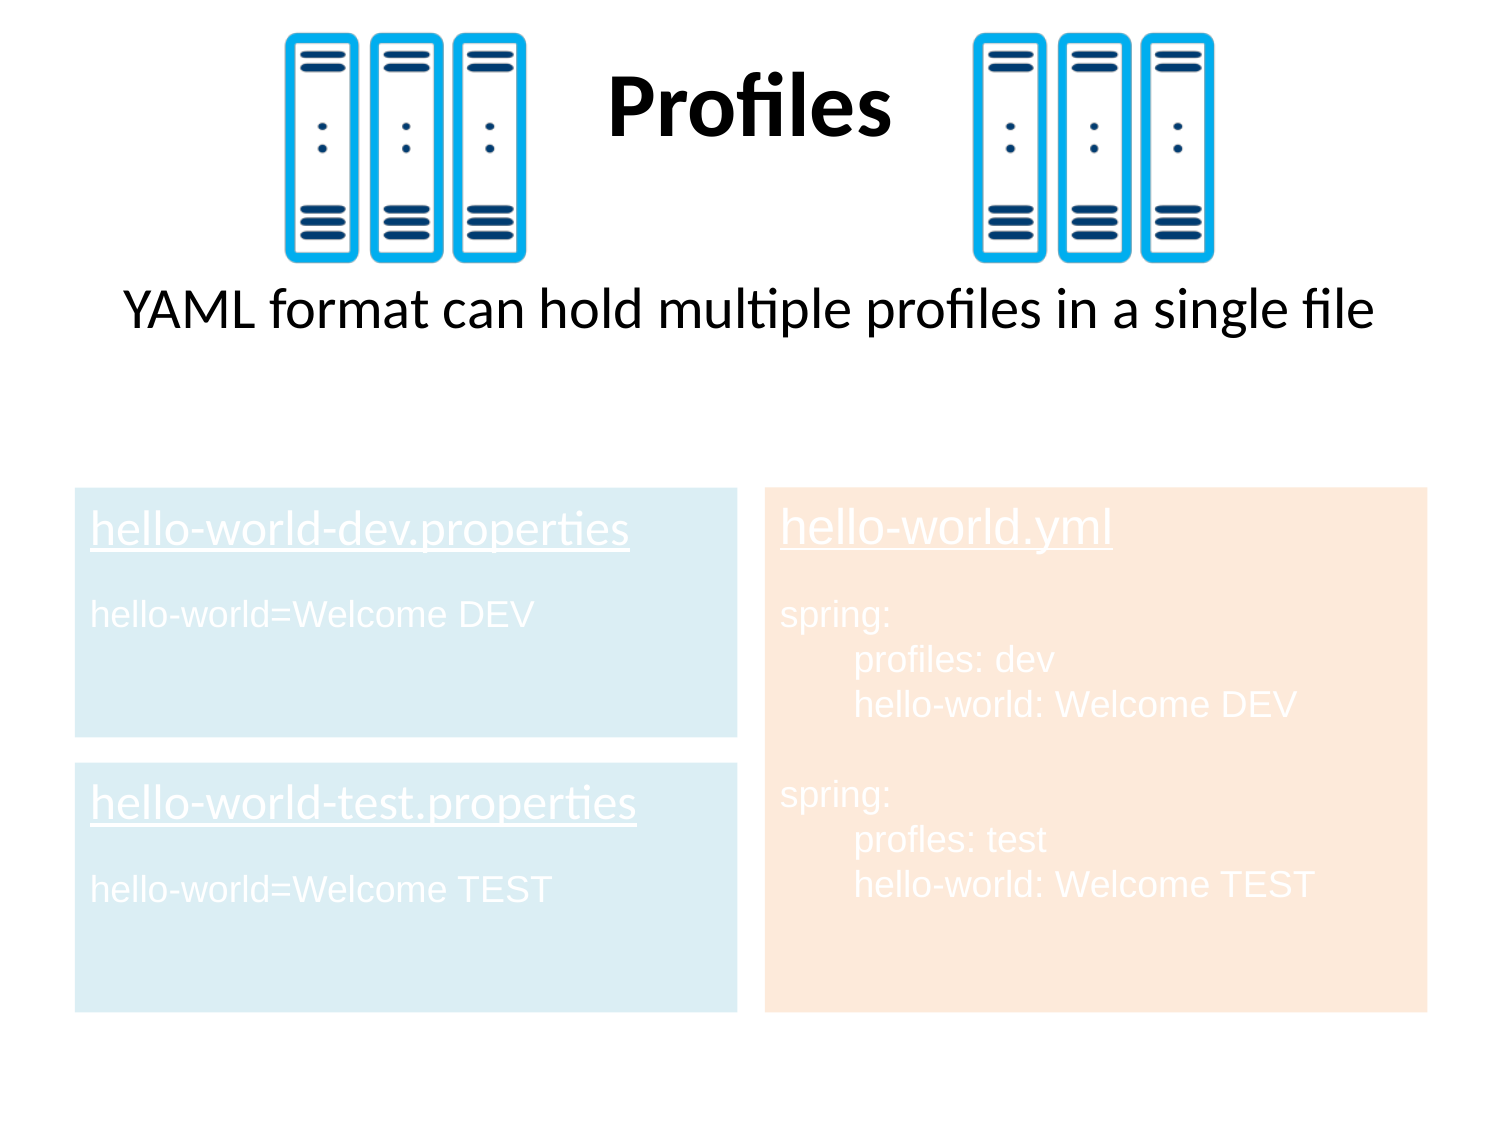

# Profiles
YAML format can hold multiple profiles in a single file
hello-world-dev.properties
hello-world=Welcome DEV
hello-world.yml
spring:
	profiles: dev
	hello-world: Welcome DEV
spring:
	profles: test
	hello-world: Welcome TEST
hello-world-test.properties
hello-world=Welcome TEST